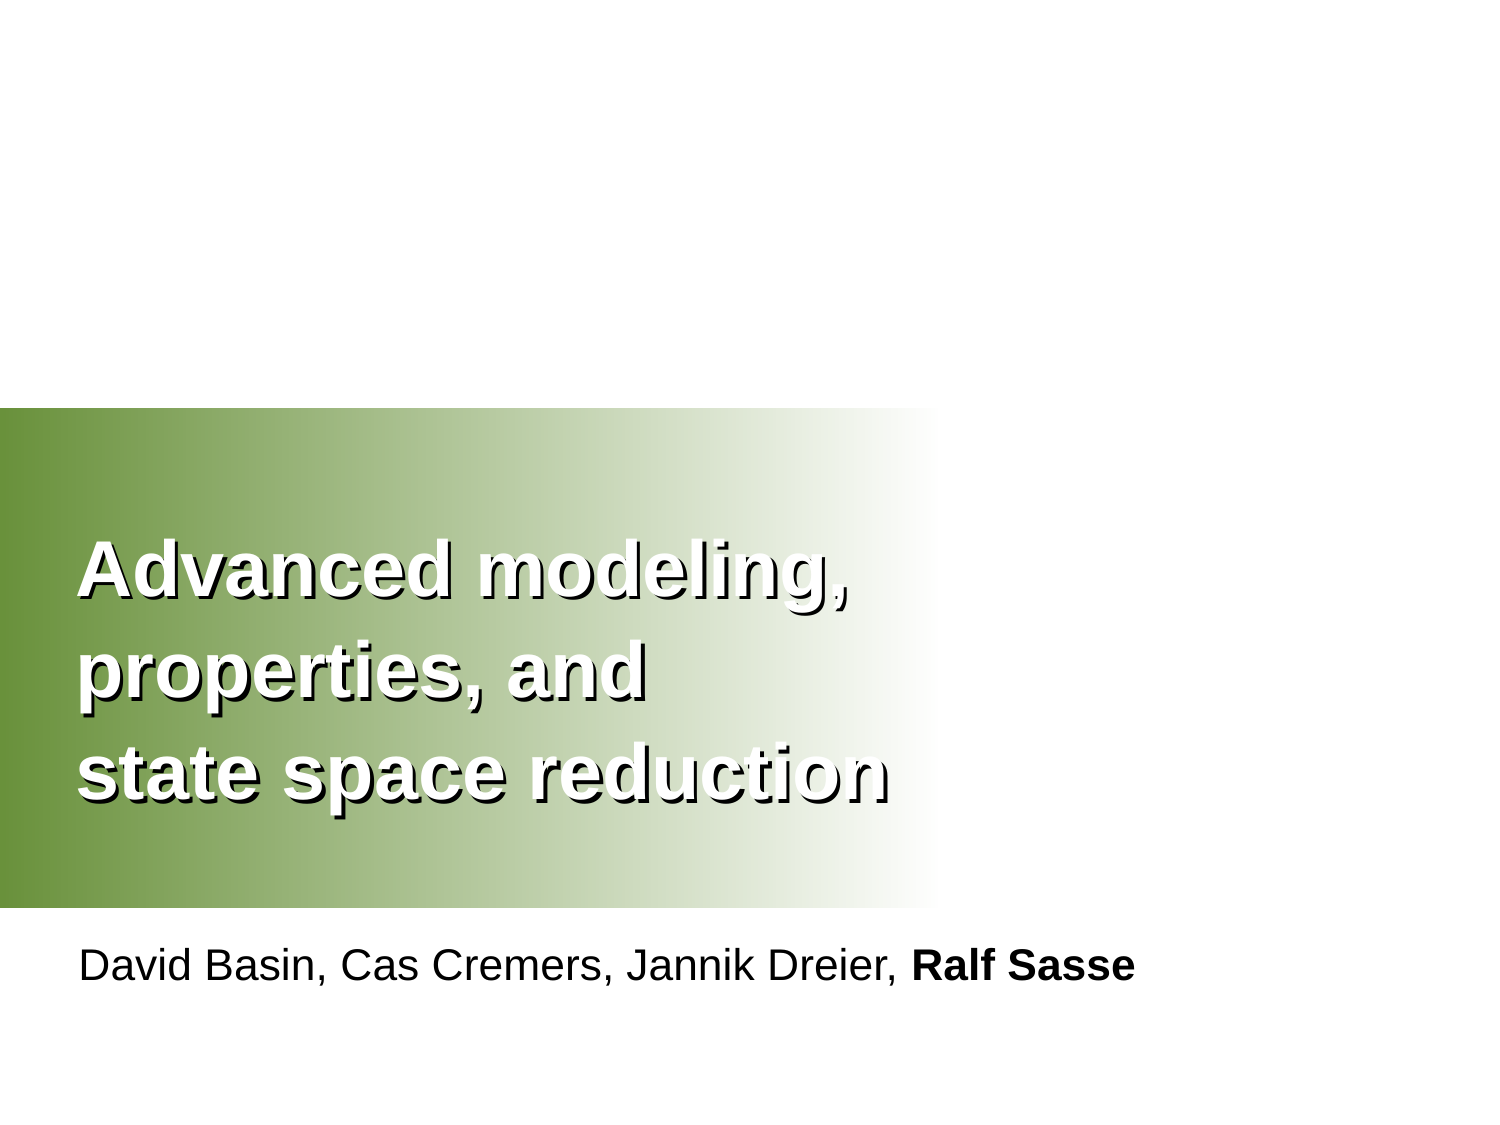

# Advanced modeling, properties, and state space reduction
David Basin, Cas Cremers, Jannik Dreier, Ralf Sasse